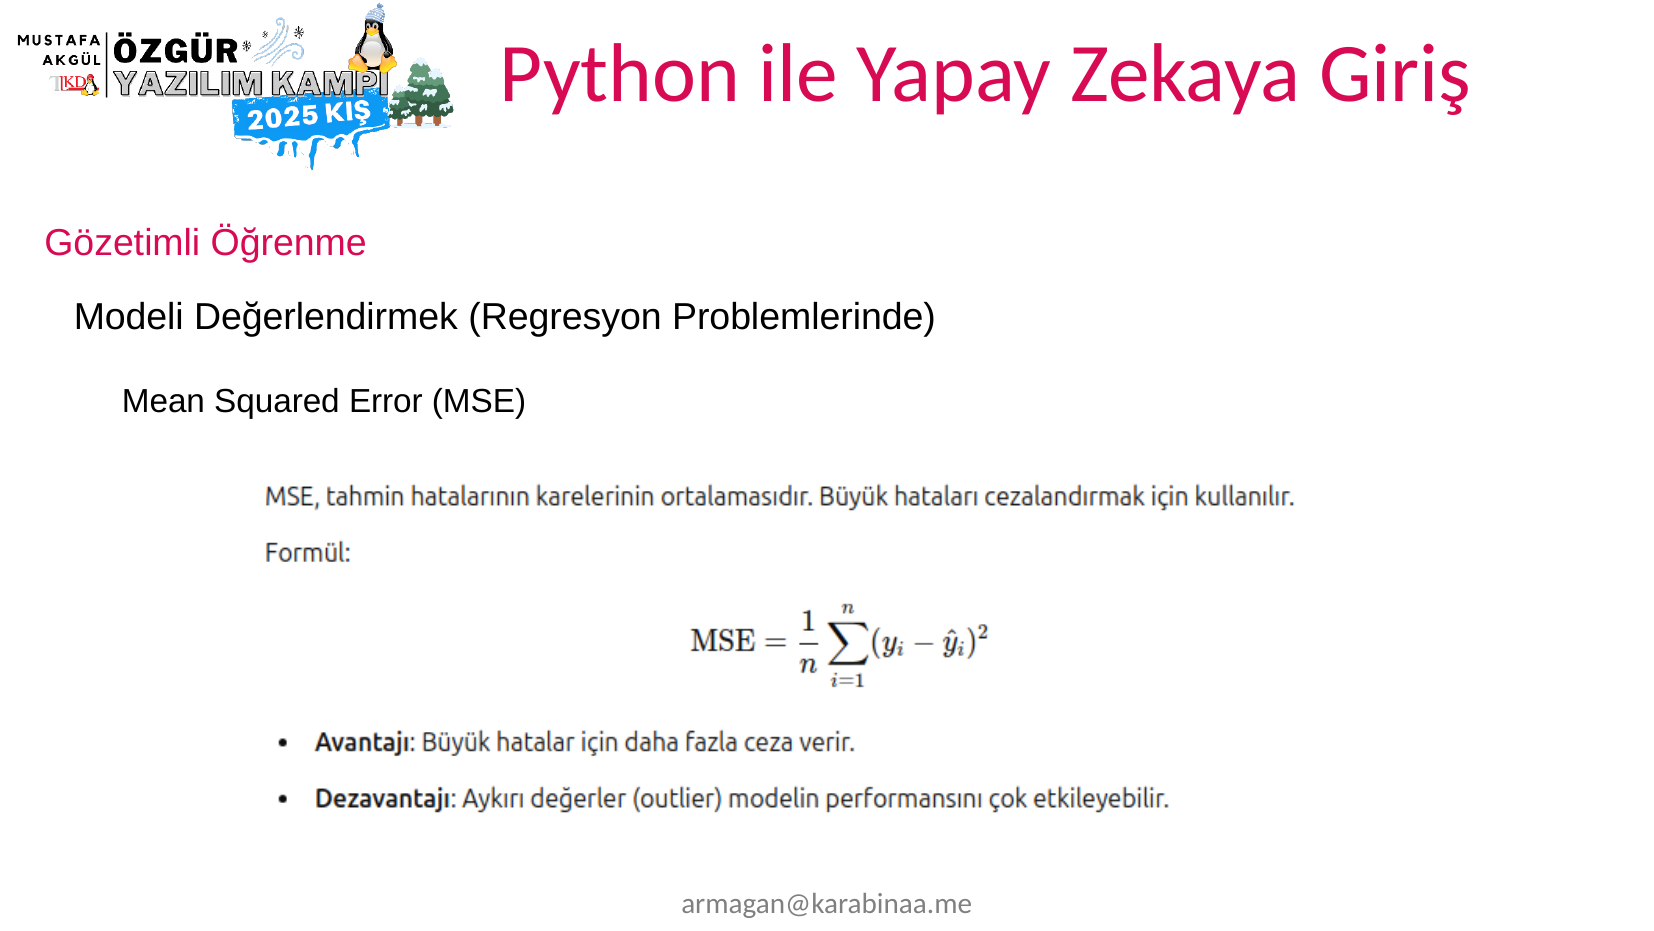

Python ile Yapay Zekaya Giriş
Gözetimli Öğrenme
Modeli Değerlendirmek (Regresyon Problemlerinde)
Mean Squared Error (MSE)
armagan@karabinaa.me